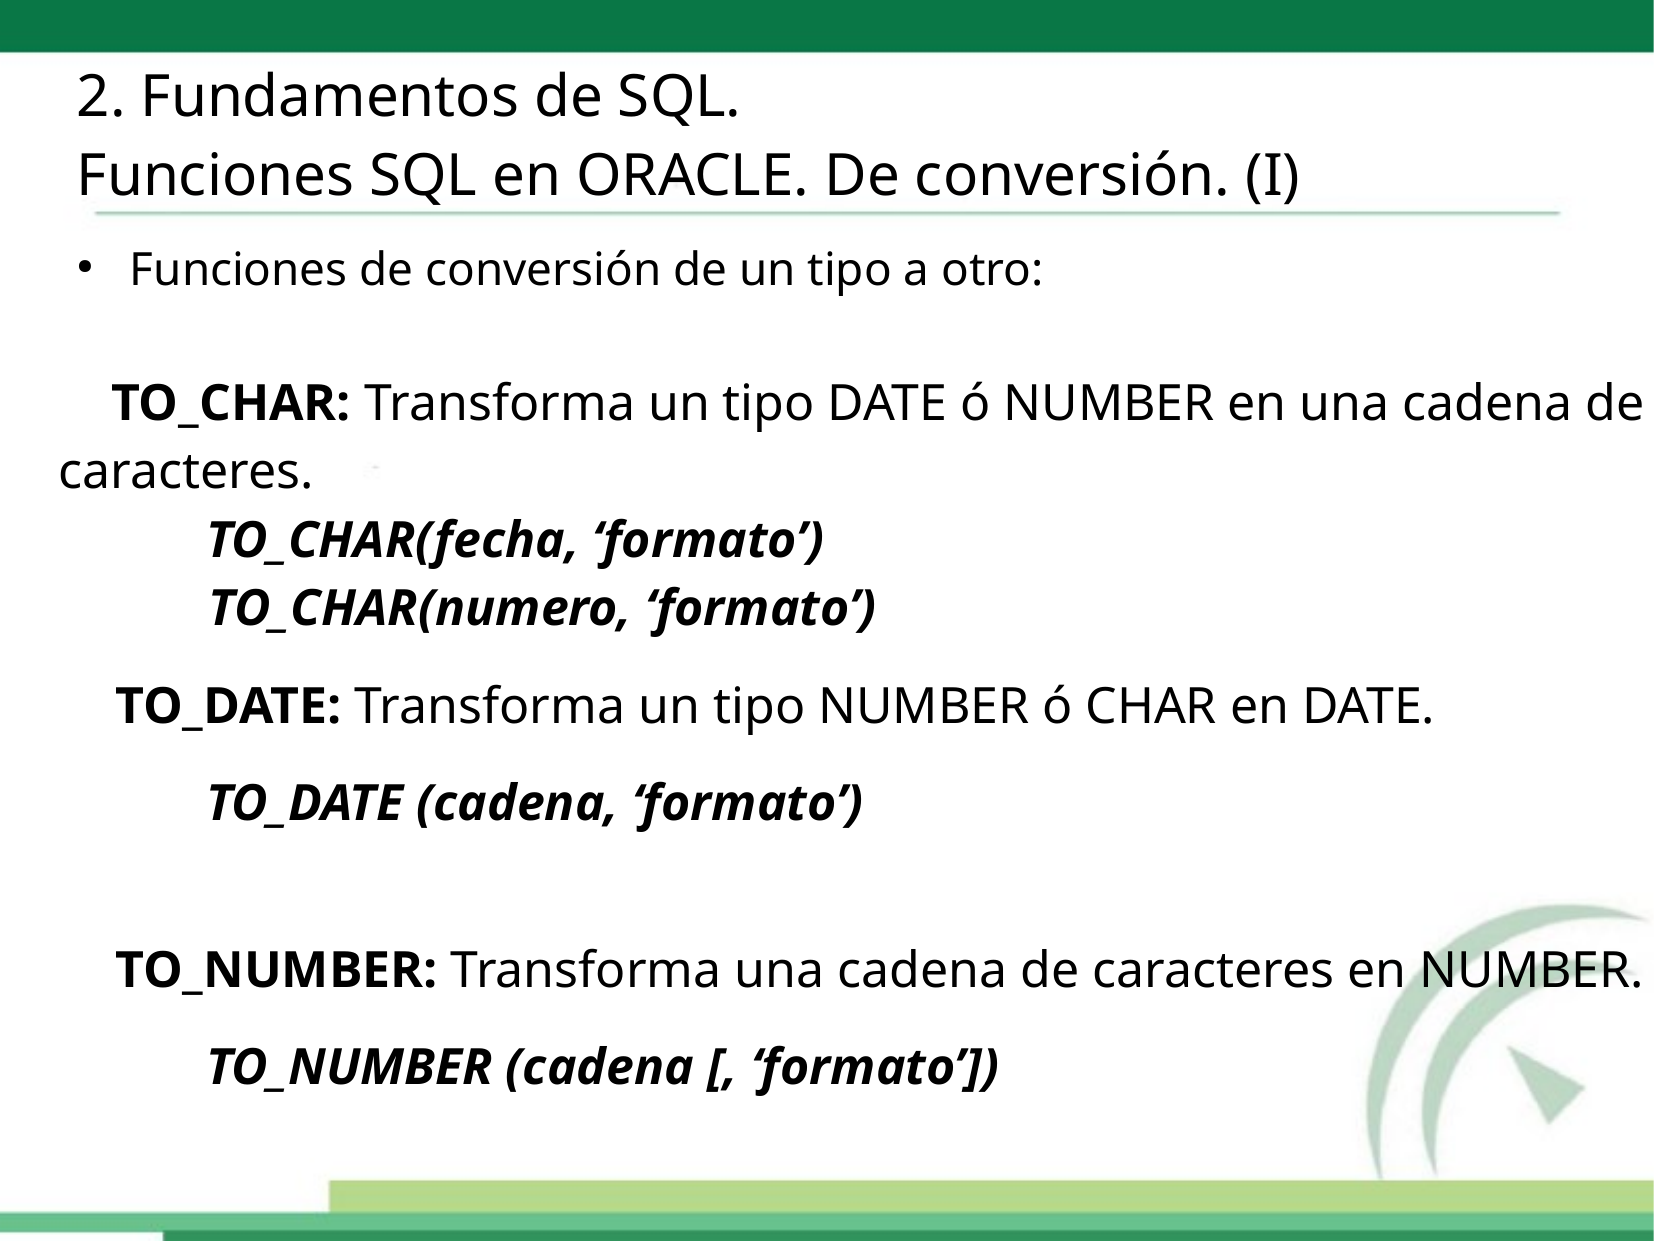

# 2. Fundamentos de SQL. Funciones SQL en ORACLE. De conversión. (I)
Funciones de conversión de un tipo a otro:
 TO_CHAR: Transforma un tipo DATE ó NUMBER en una cadena de caracteres.
 TO_CHAR(fecha, ‘formato’)
	TO_CHAR(numero, ‘formato’)
TO_DATE: Transforma un tipo NUMBER ó CHAR en DATE.
 TO_DATE (cadena, ‘formato’)
TO_NUMBER: Transforma una cadena de caracteres en NUMBER.
 TO_NUMBER (cadena [, ‘formato’])